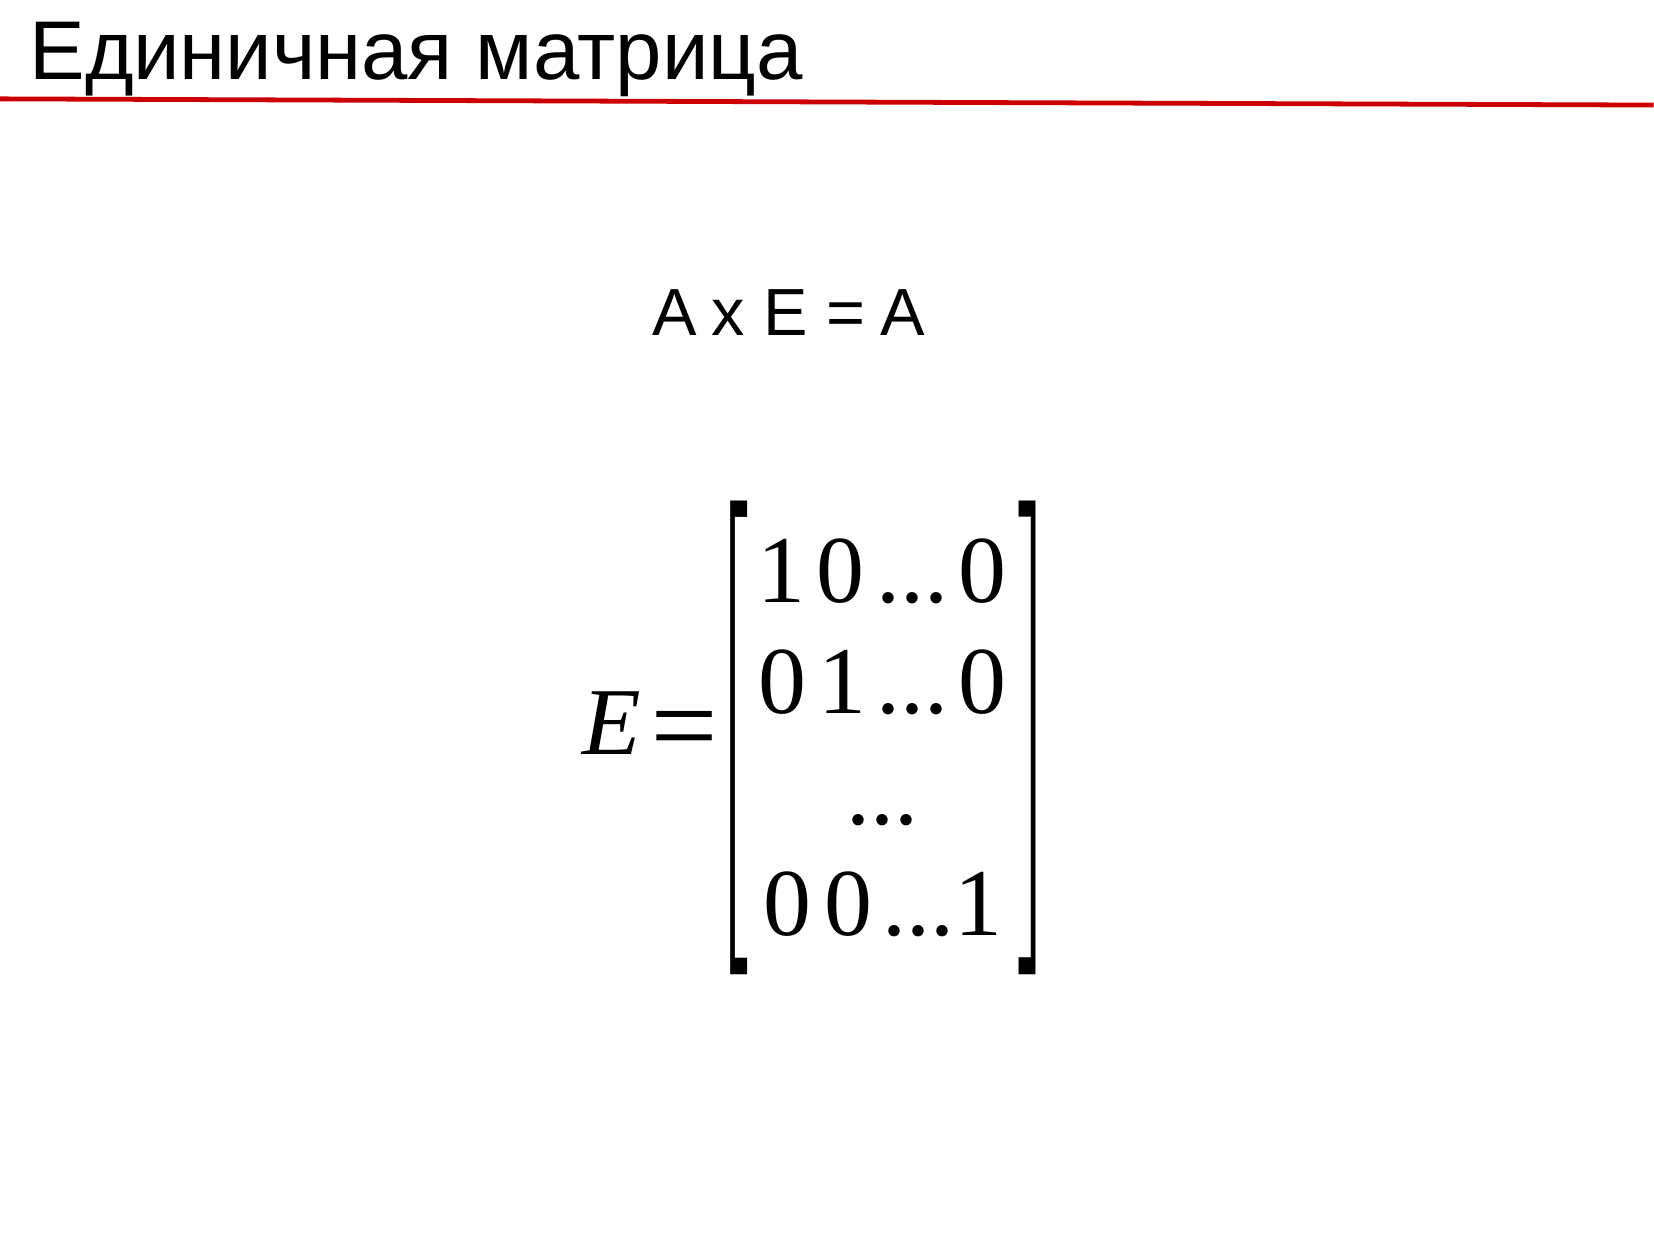

# Единичная матрица
A x E = A